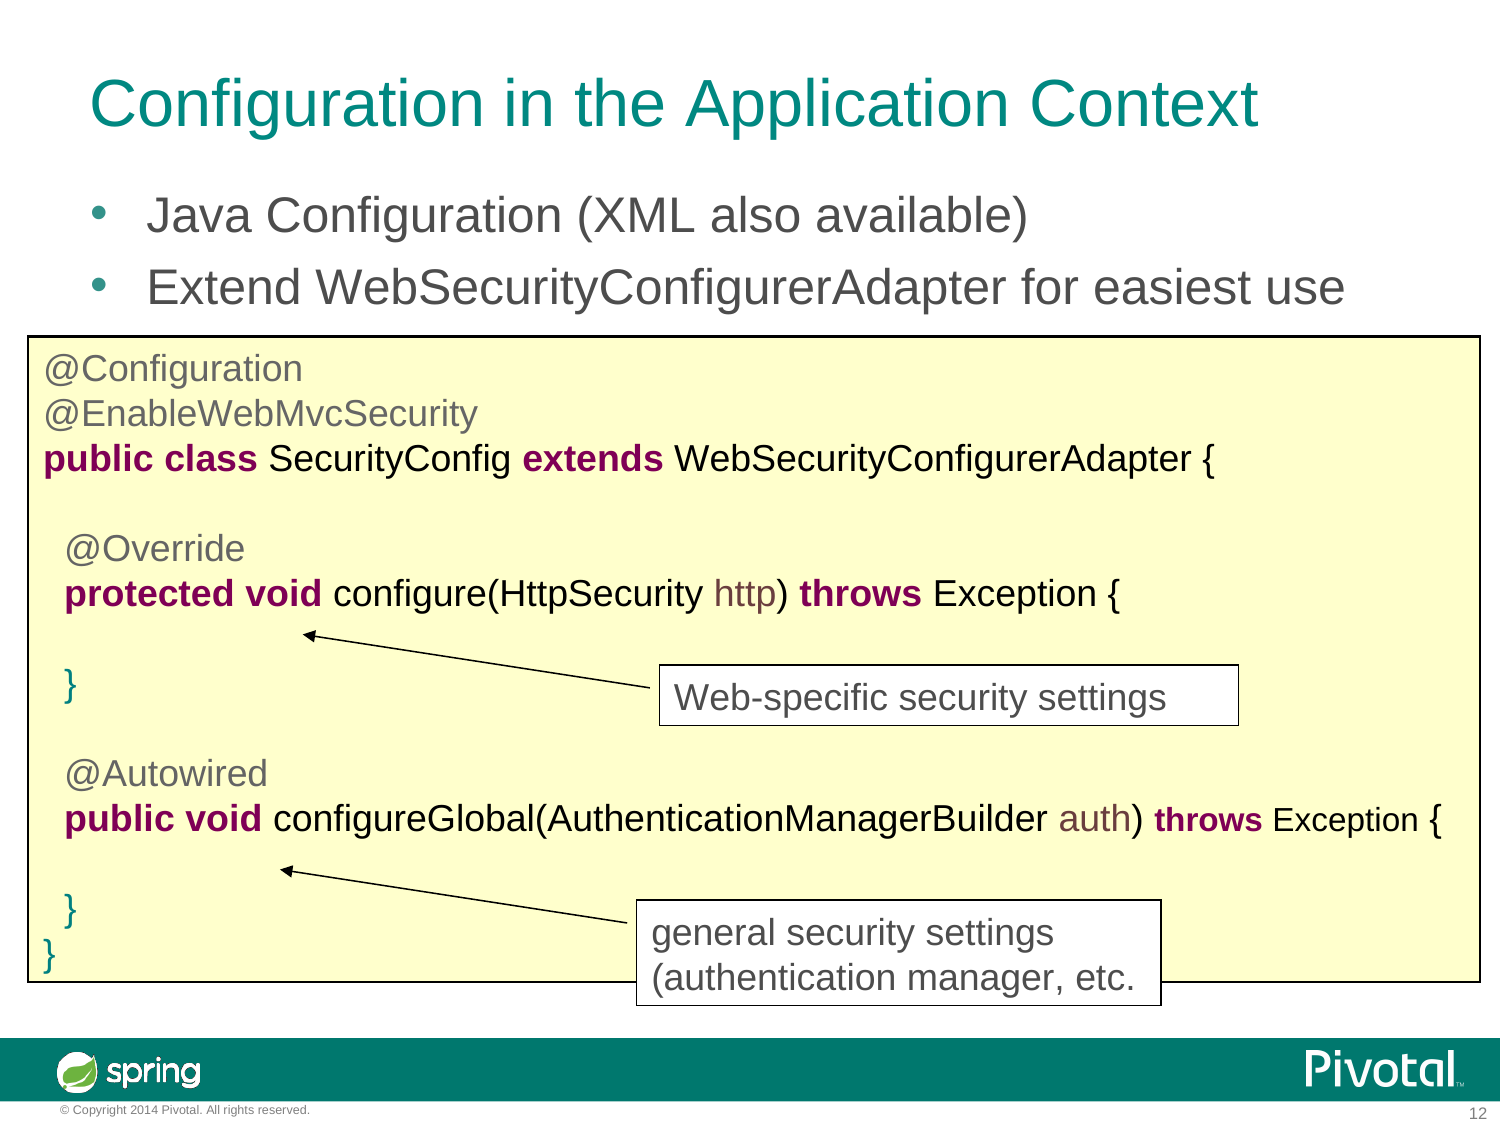

# Configuration in the Application Context
Java Configuration (XML also available)
Extend WebSecurityConfigurerAdapter for easiest use
@Configuration
@EnableWebMvcSecurity
public class SecurityConfig extends WebSecurityConfigurerAdapter {
 @Override
 protected void configure(HttpSecurity http) throws Exception {
 }
 @Autowired
 public void configureGlobal(AuthenticationManagerBuilder auth) throws Exception {
 }
}
Web-specific security settings
general security settings
(authentication manager, etc.